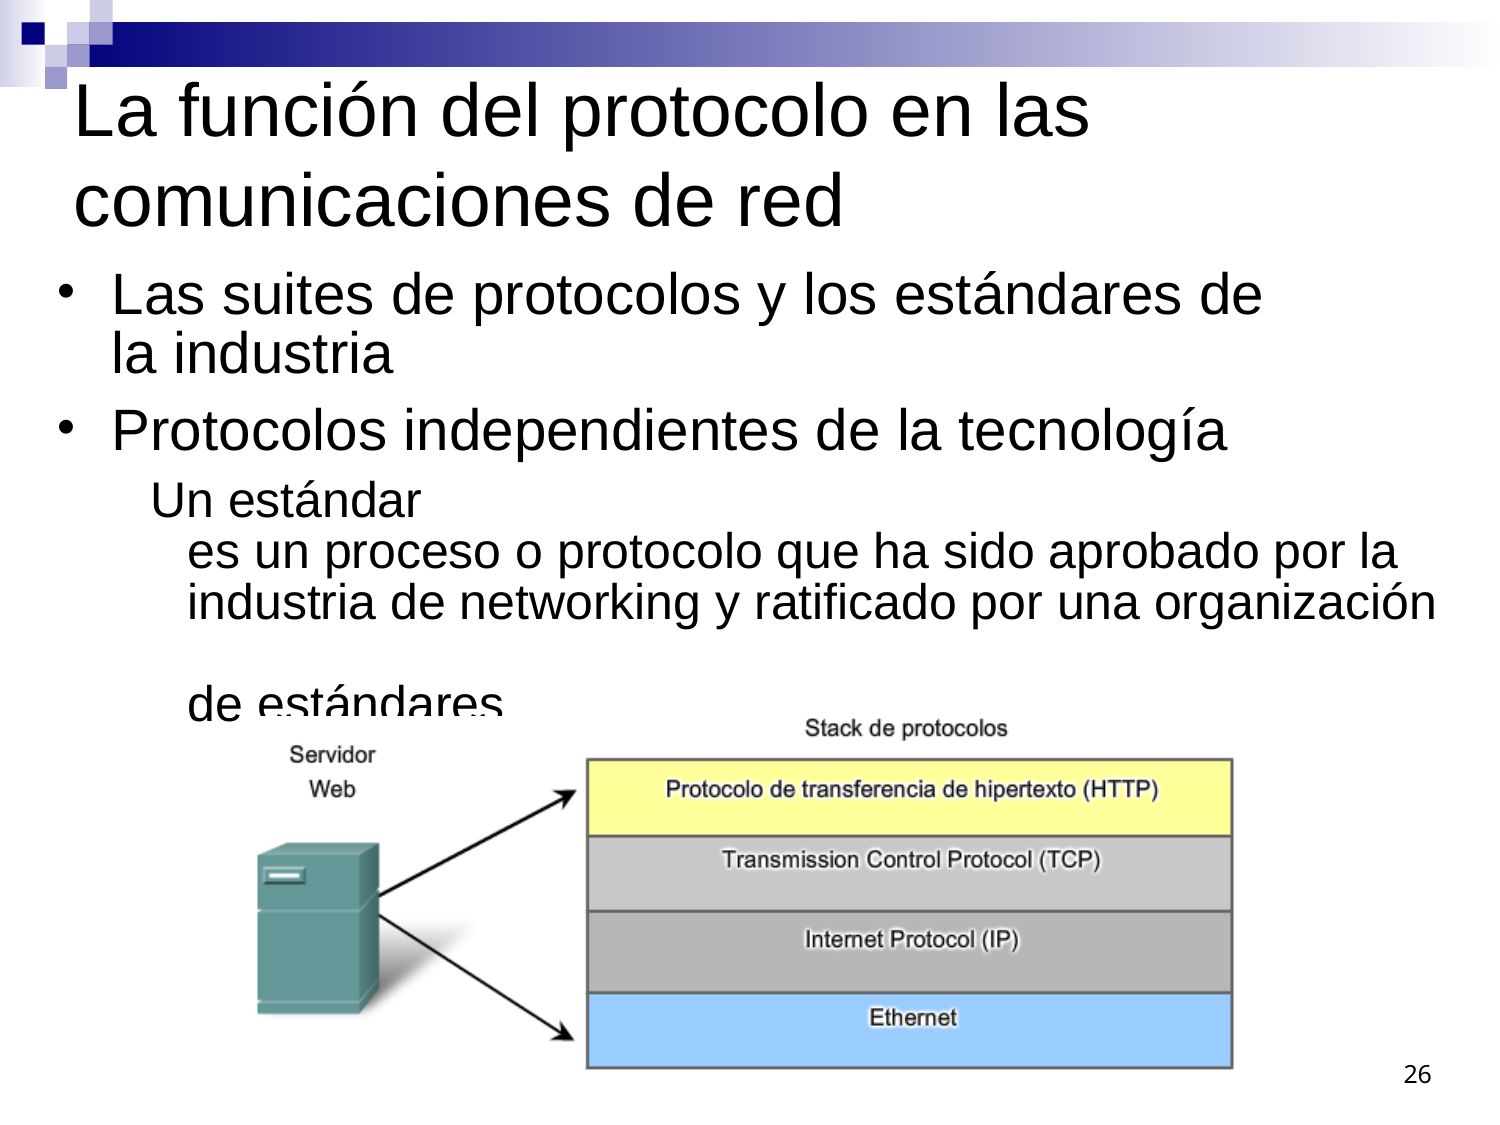

La función del protocolo en las comunicaciones de red
Las suites de protocolos y los estándares de la industria
Protocolos independientes de la tecnología
Un estándar
es un proceso o protocolo que ha sido aprobado por la industria de networking y ratificado por una organización
de estándares